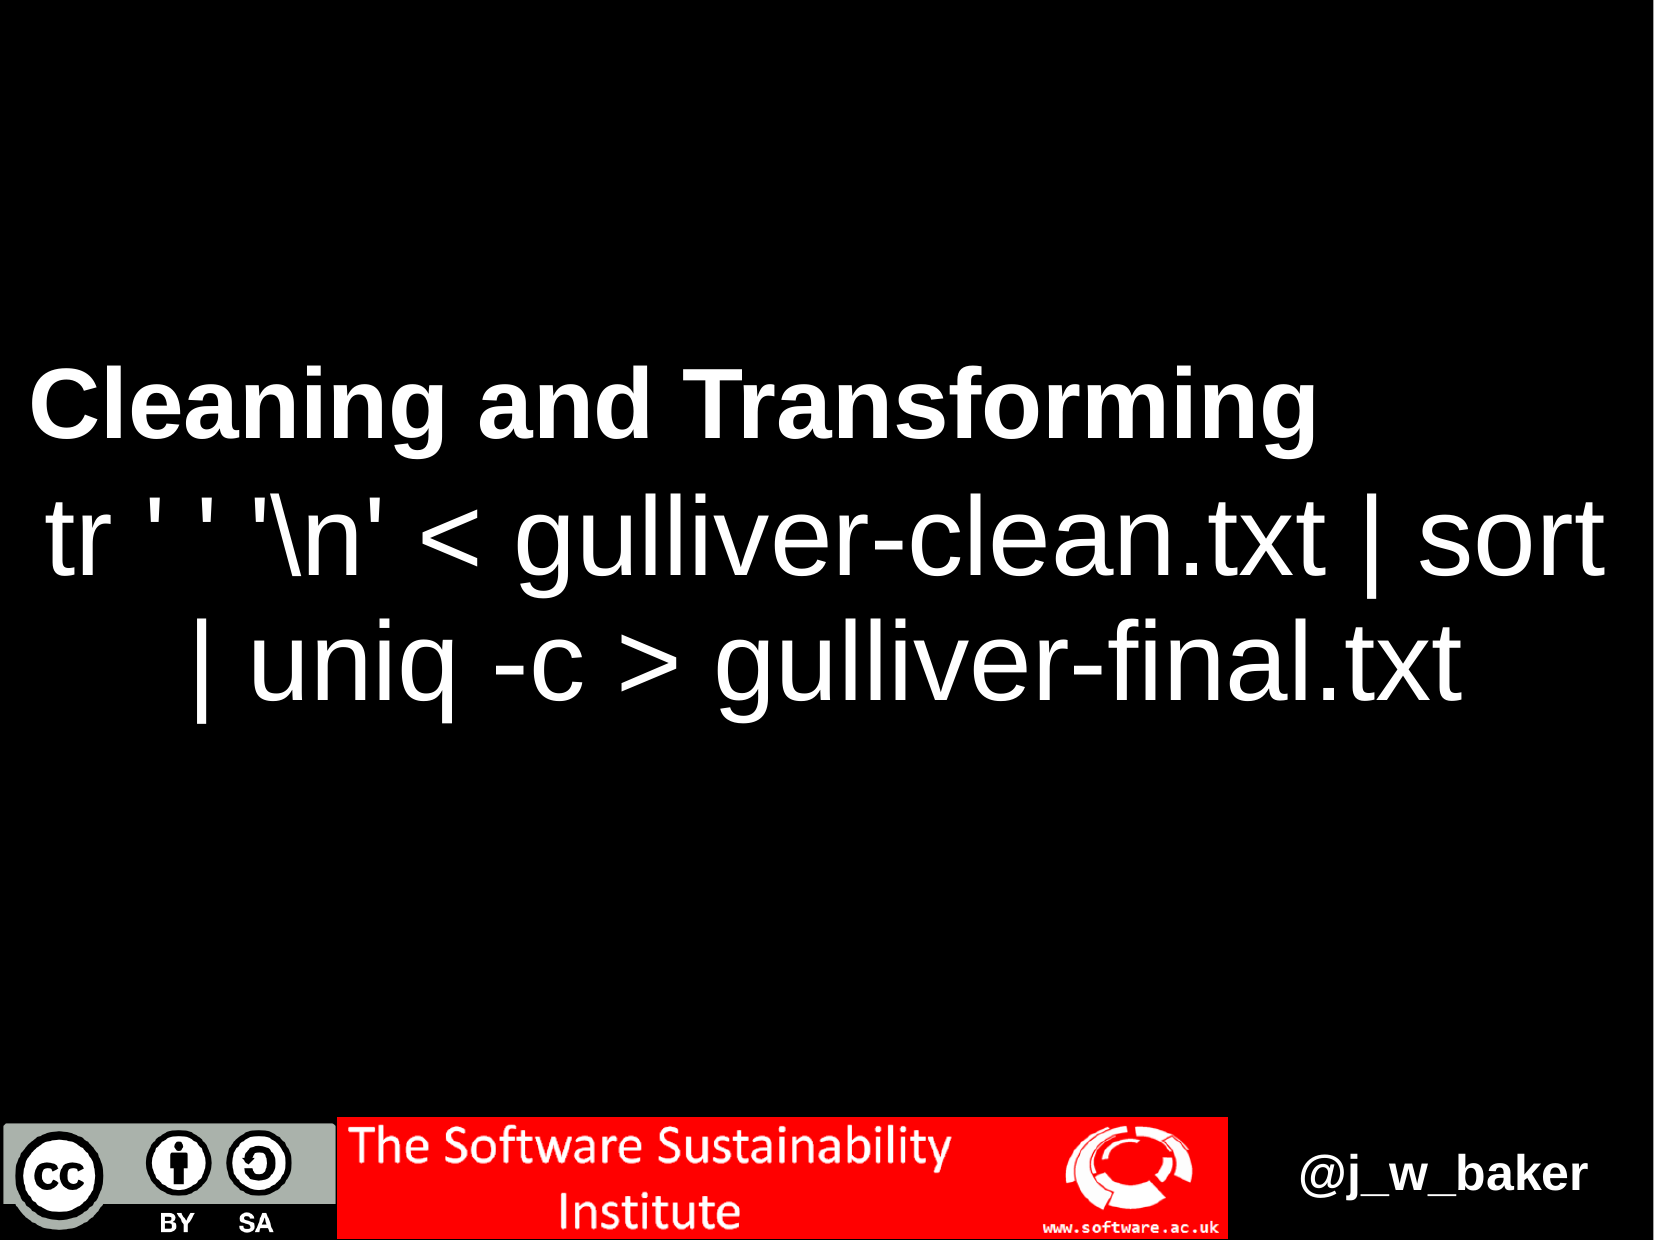

Cleaning and Transforming
tr ' ' '\n' < gulliver-clean.txt | sort | uniq -c > gulliver-final.txt
@j_w_baker